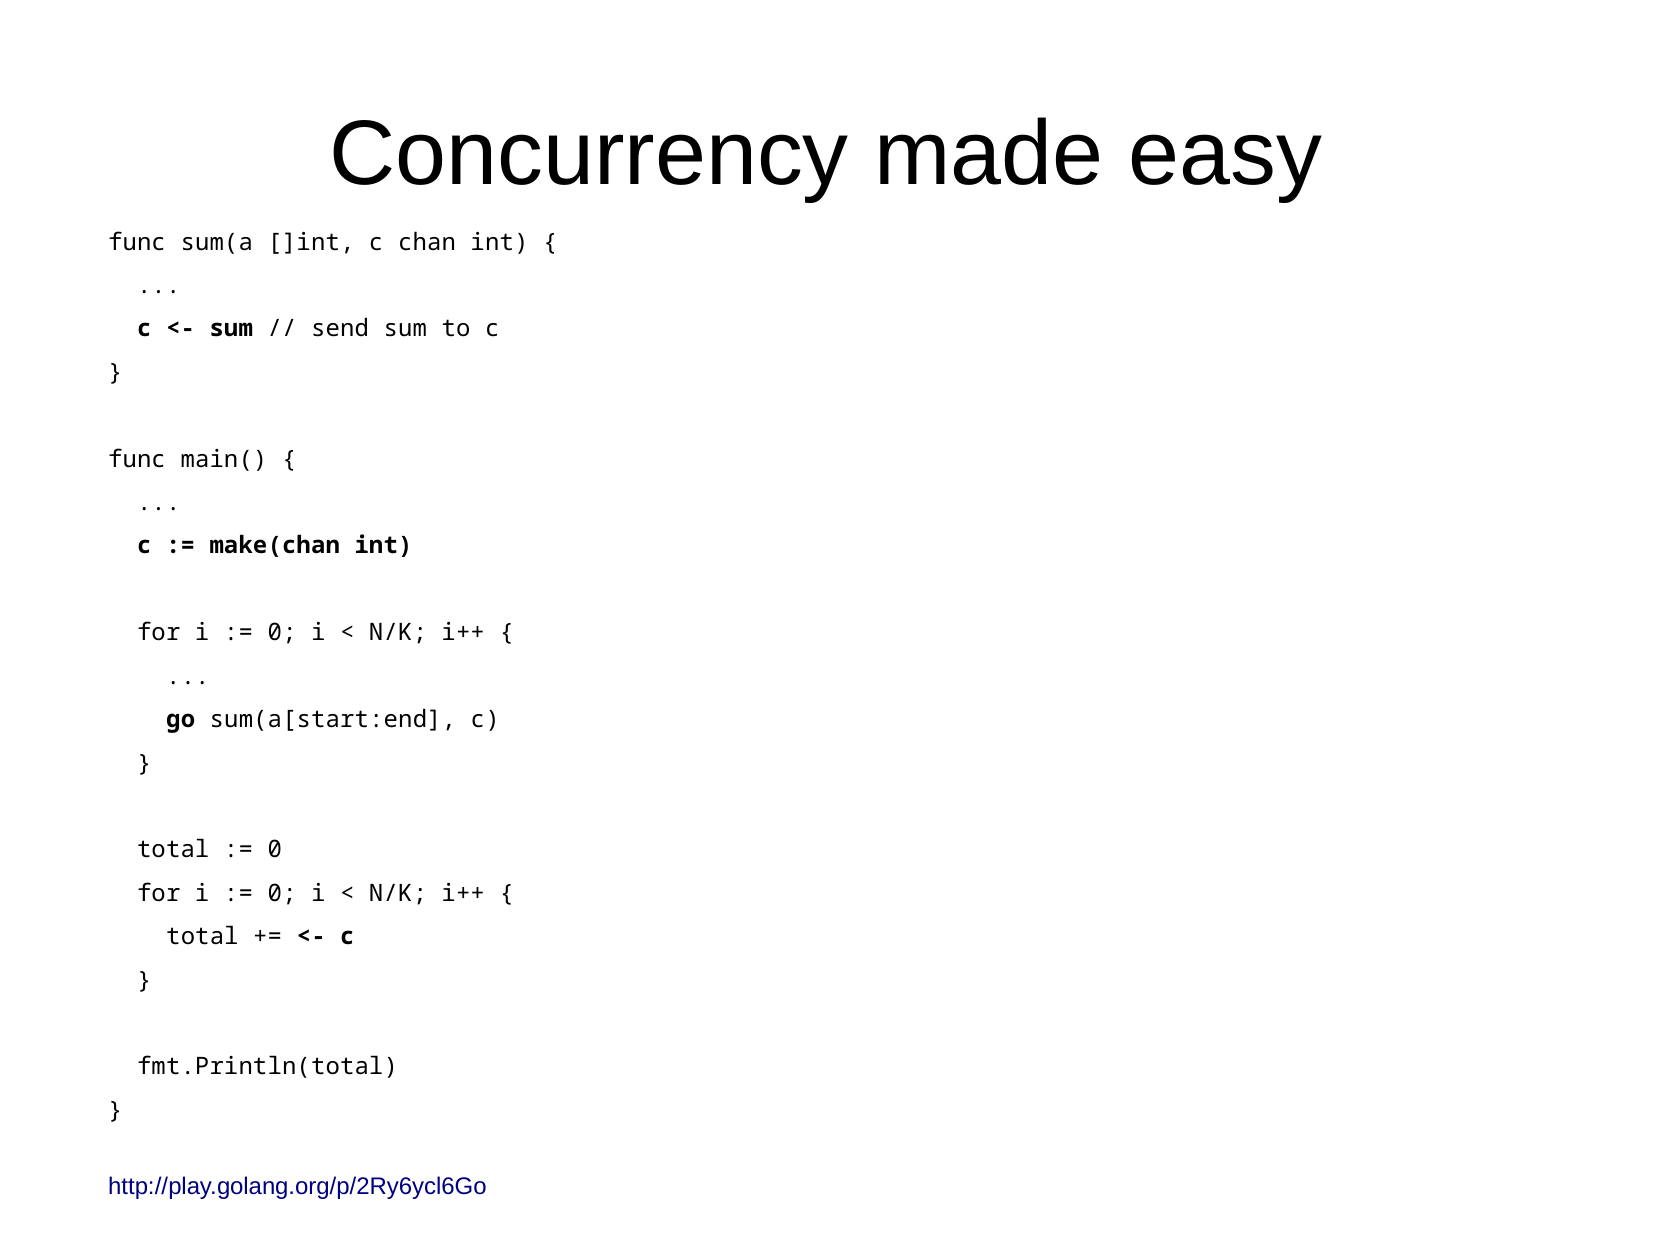

# Concurrency made easy
func sum(a []int, c chan int) {
 ...
 c <- sum // send sum to c
}
func main() {
 ...
 c := make(chan int)
 for i := 0; i < N/K; i++ {
 ...
 go sum(a[start:end], c)
 }
 total := 0
 for i := 0; i < N/K; i++ {
 total += <- c
 }
 fmt.Println(total)
}
http://play.golang.org/p/2Ry6ycl6Go